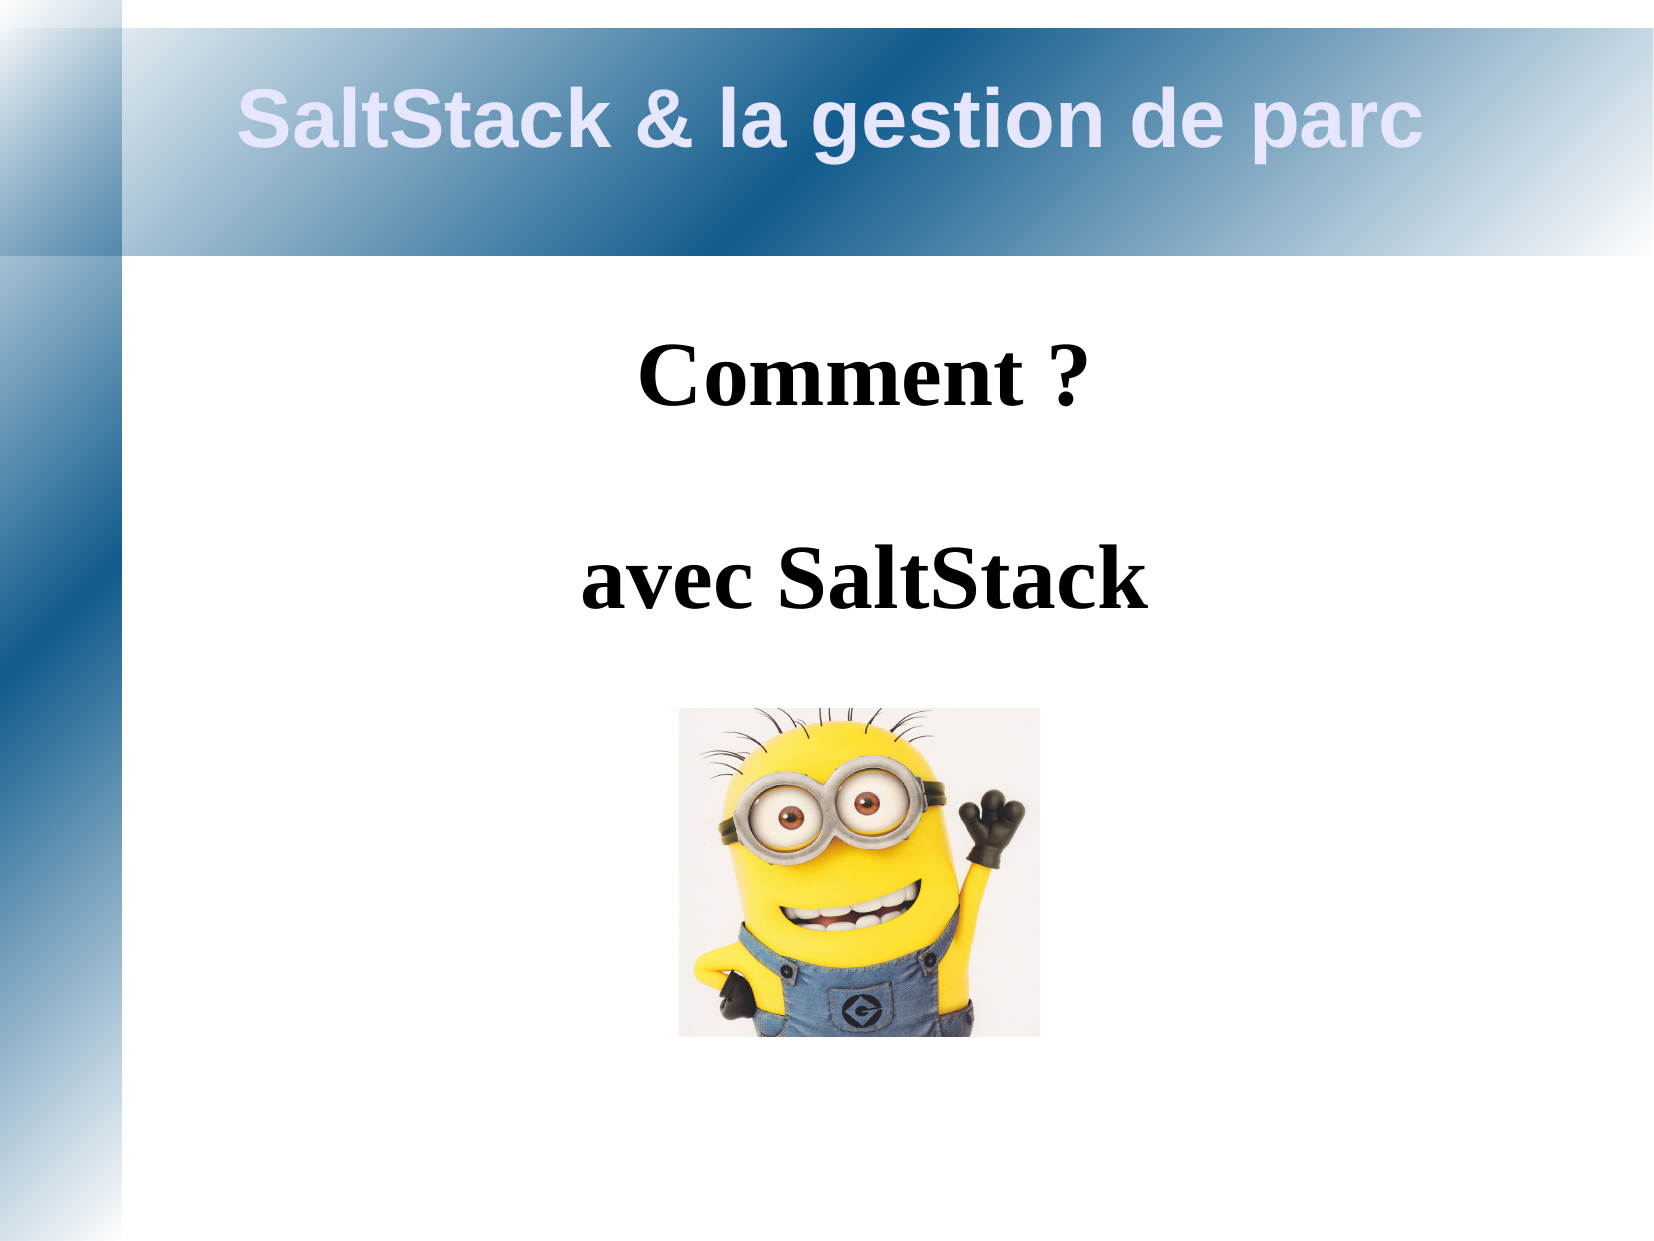

# SaltStack & la gestion de parc
Comment ?
avec SaltStack